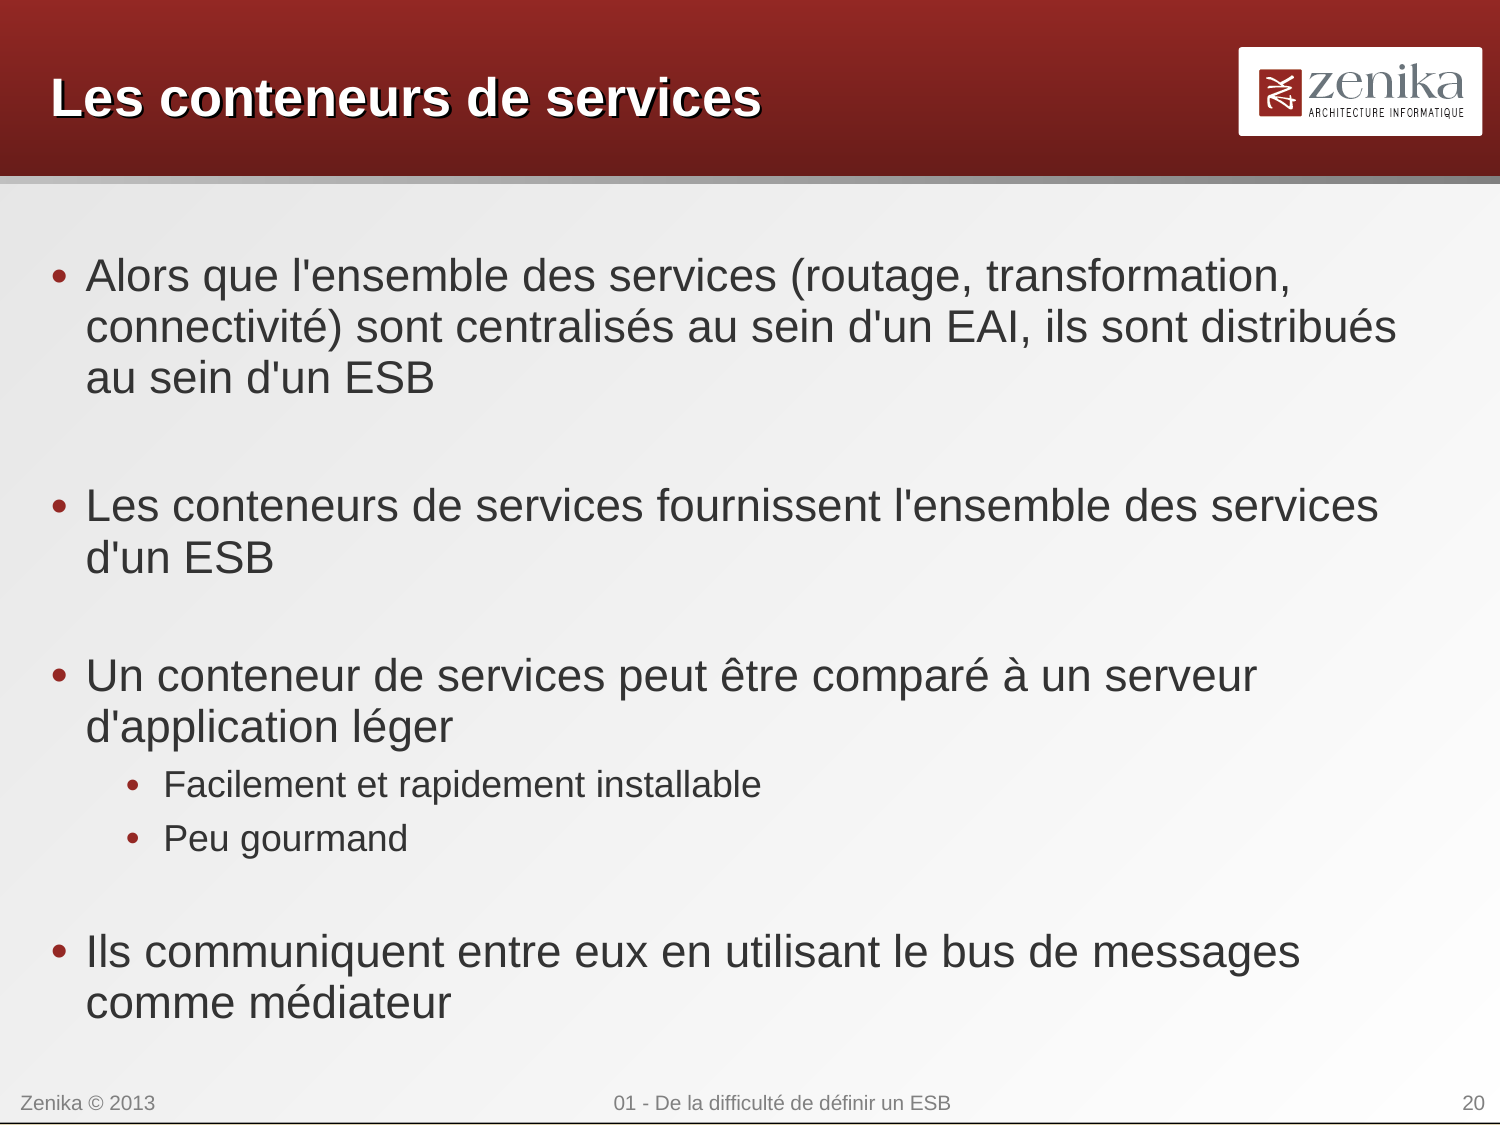

# Les conteneurs de services
Alors que l'ensemble des services (routage, transformation, connectivité) sont centralisés au sein d'un EAI, ils sont distribués au sein d'un ESB
Les conteneurs de services fournissent l'ensemble des services d'un ESB
Un conteneur de services peut être comparé à un serveur d'application léger
Facilement et rapidement installable
Peu gourmand
Ils communiquent entre eux en utilisant le bus de messages comme médiateur